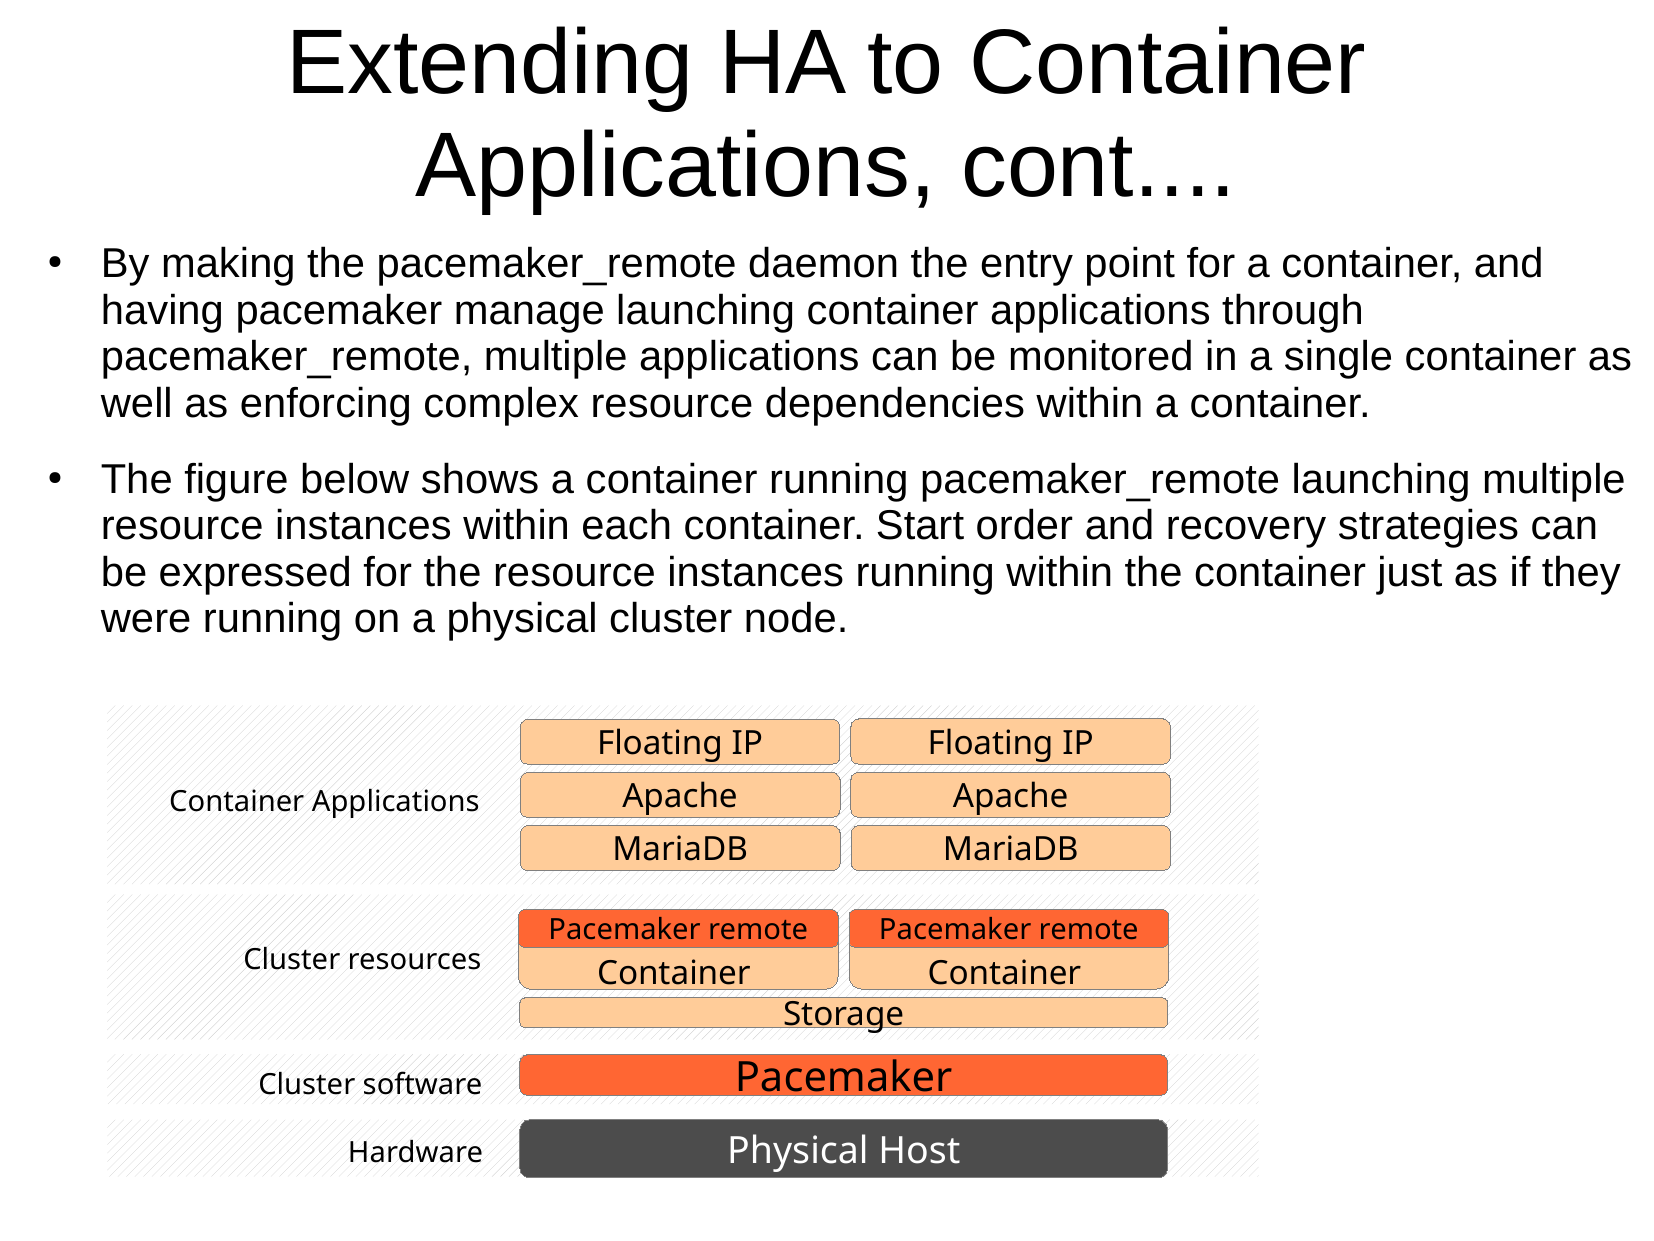

# Extending HA to Container Applications, cont....
By making the pacemaker_remote daemon the entry point for a container, and having pacemaker manage launching container applications through pacemaker_remote, multiple applications can be monitored in a single container as well as enforcing complex resource dependencies within a container.
The figure below shows a container running pacemaker_remote launching multiple resource instances within each container. Start order and recovery strategies can be expressed for the resource instances running within the container just as if they were running on a physical cluster node.
Floating IP
Floating IP
Apache
Apache
Container Applications
MariaDB
MariaDB
Container
Pacemaker remote
Container
Pacemaker remote
Cluster resources
Storage
Pacemaker
Cluster software
Physical Host
Hardware